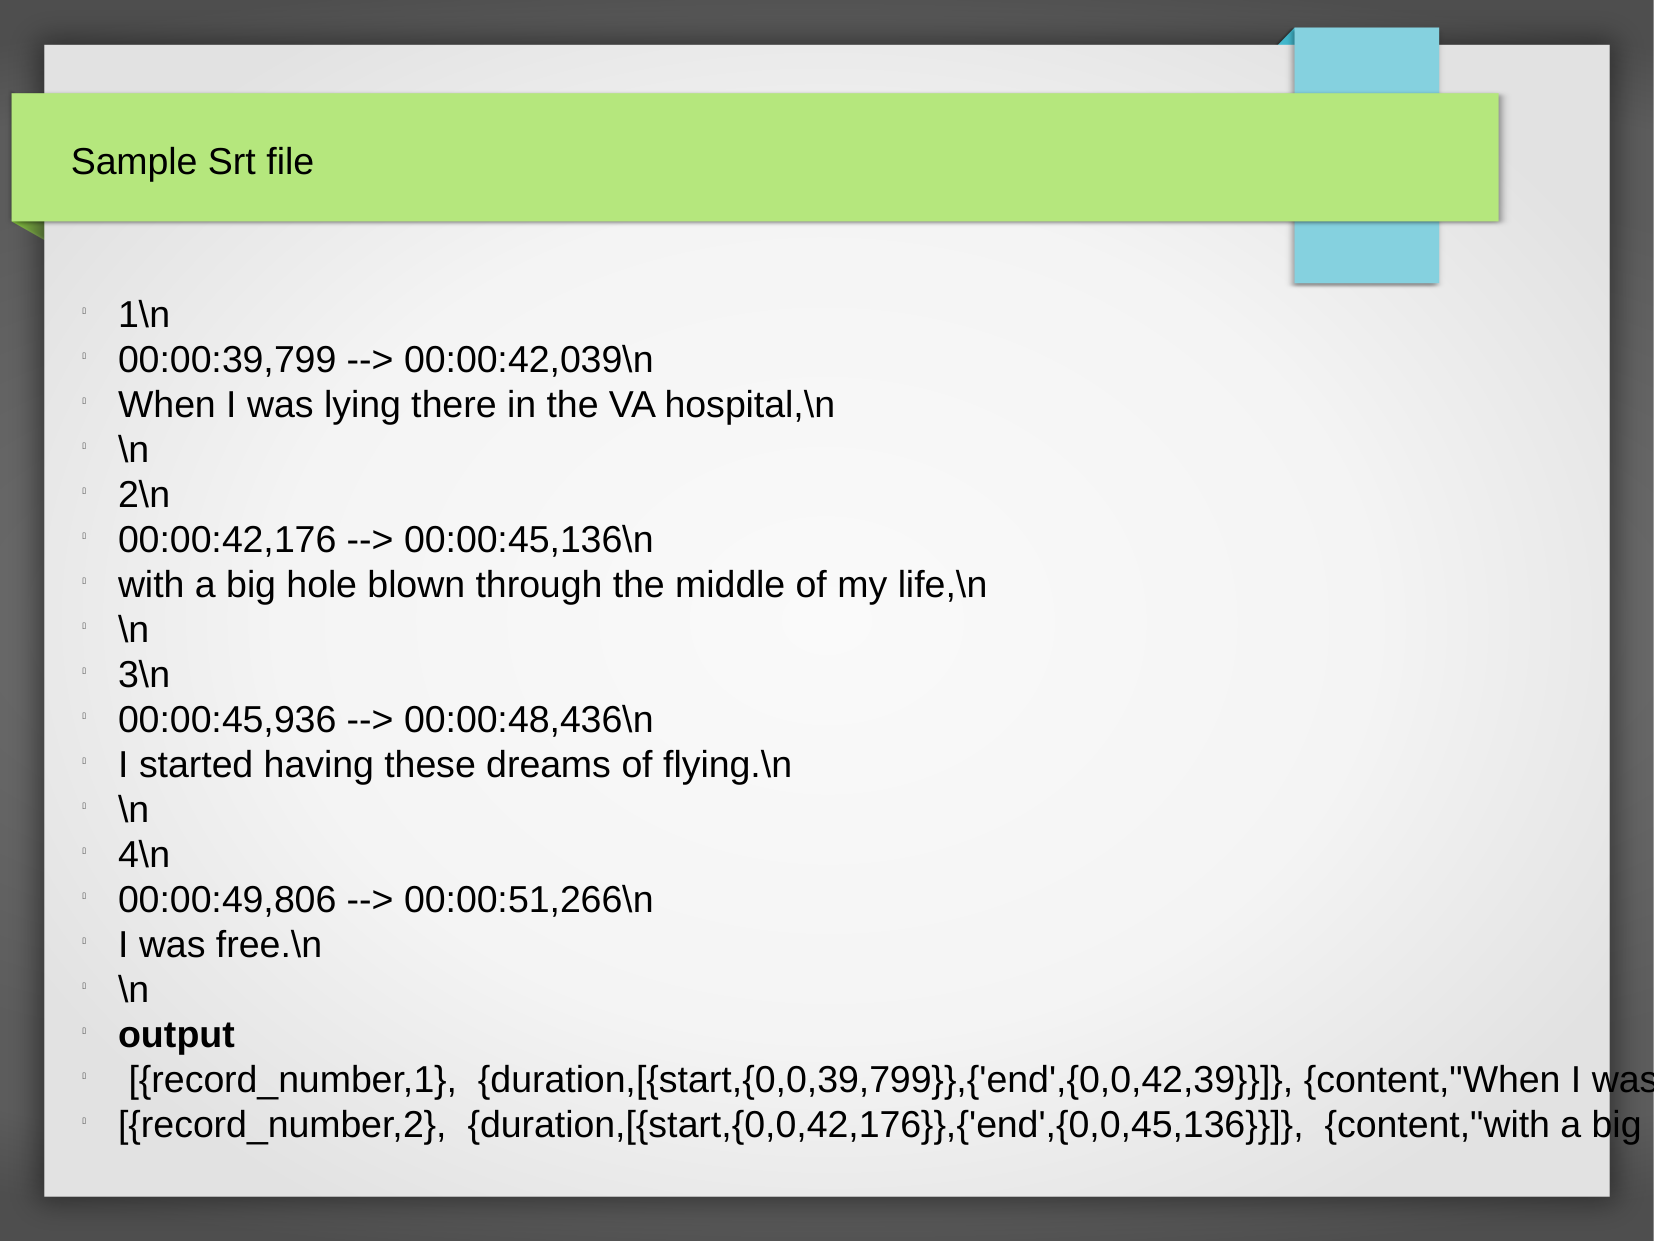

Sample Srt file
1\n
00:00:39,799 --> 00:00:42,039\n
When I was lying there in the VA hospital,\n
\n
2\n
00:00:42,176 --> 00:00:45,136\n
with a big hole blown through the middle of my life,\n
\n
3\n
00:00:45,936 --> 00:00:48,436\n
I started having these dreams of flying.\n
\n
4\n
00:00:49,806 --> 00:00:51,266\n
I was free.\n
\n
output
 [{record_number,1}, {duration,[{start,{0,0,39,799}},{'end',{0,0,42,39}}]}, {content,"When I was lying there in the VA hospital,"}],
[{record_number,2}, {duration,[{start,{0,0,42,176}},{'end',{0,0,45,136}}]}, {content,"with a big hole blown through the middle of my life,"}]